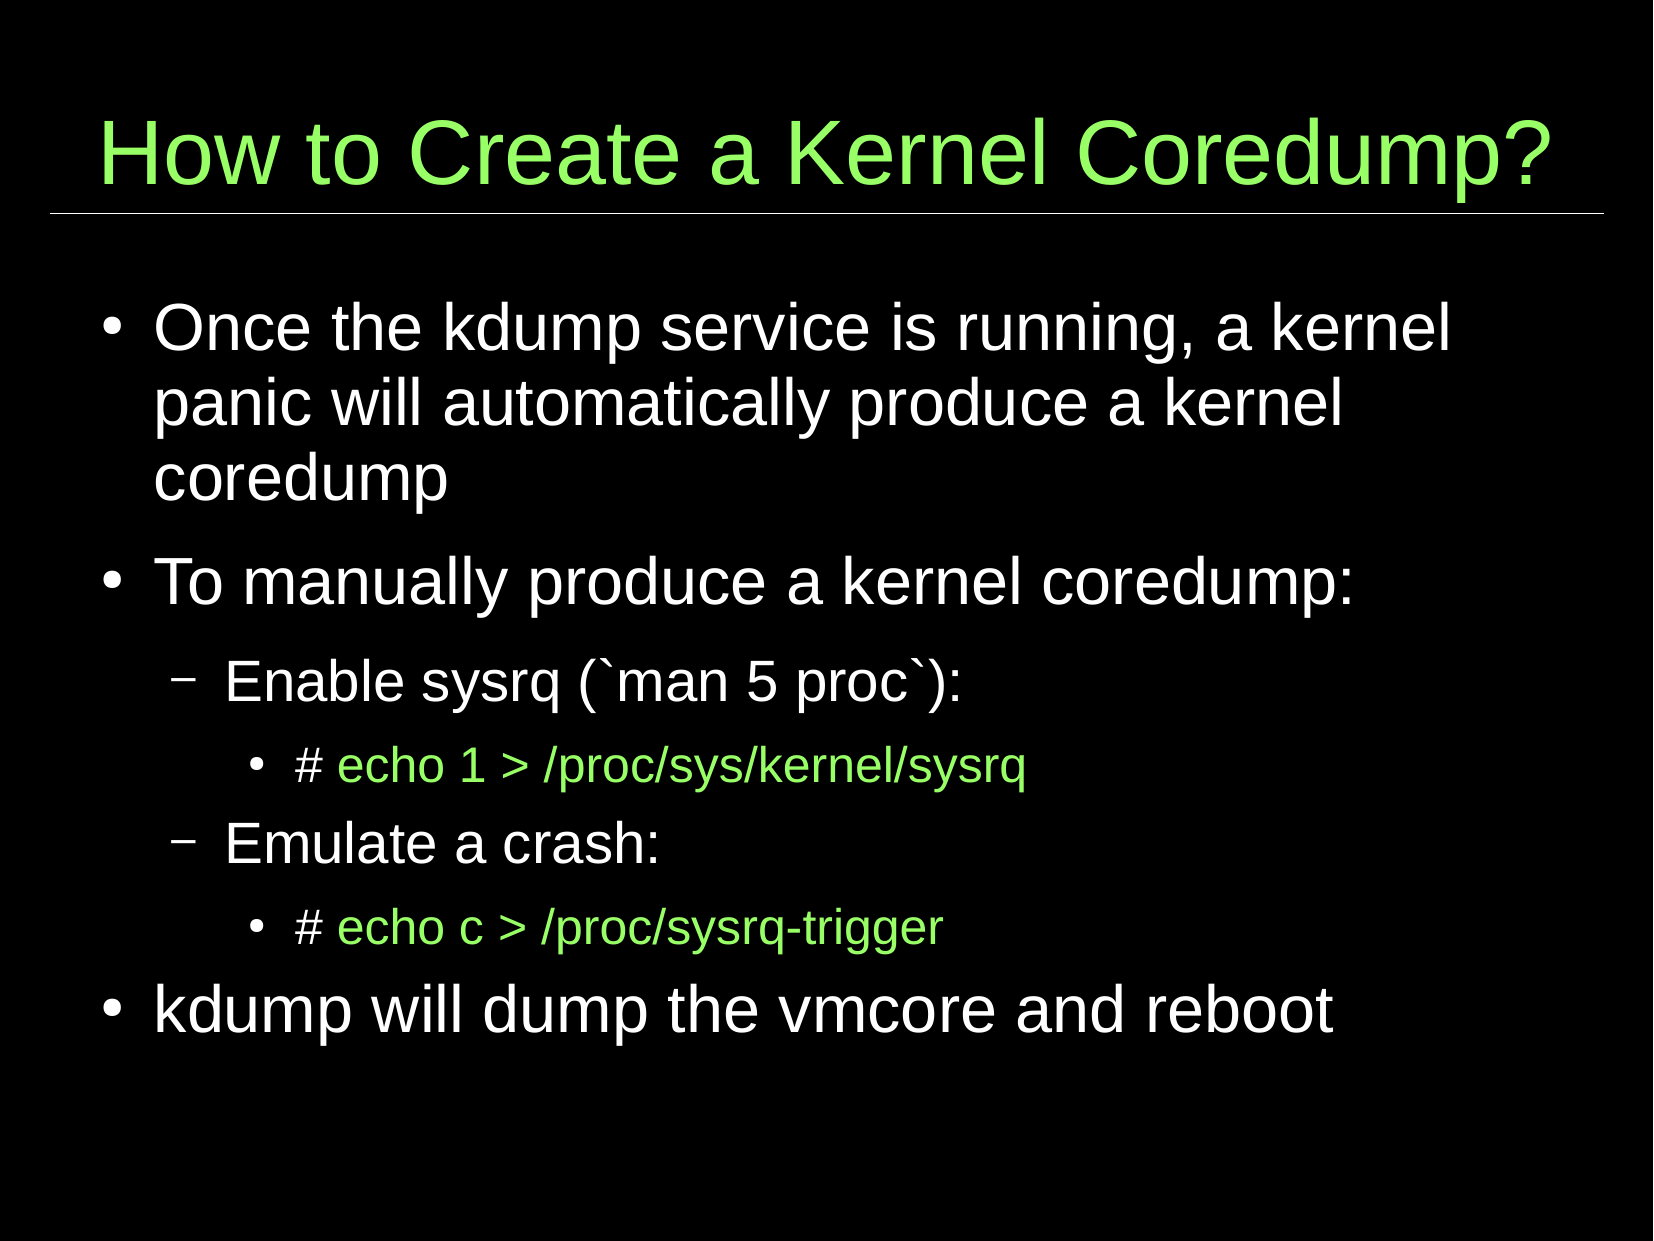

# How to Create a Kernel Coredump?
Once the kdump service is running, a kernel panic will automatically produce a kernel coredump
To manually produce a kernel coredump:
Enable sysrq (`man 5 proc`):
# echo 1 > /proc/sys/kernel/sysrq
Emulate a crash:
# echo c > /proc/sysrq-trigger
kdump will dump the vmcore and reboot